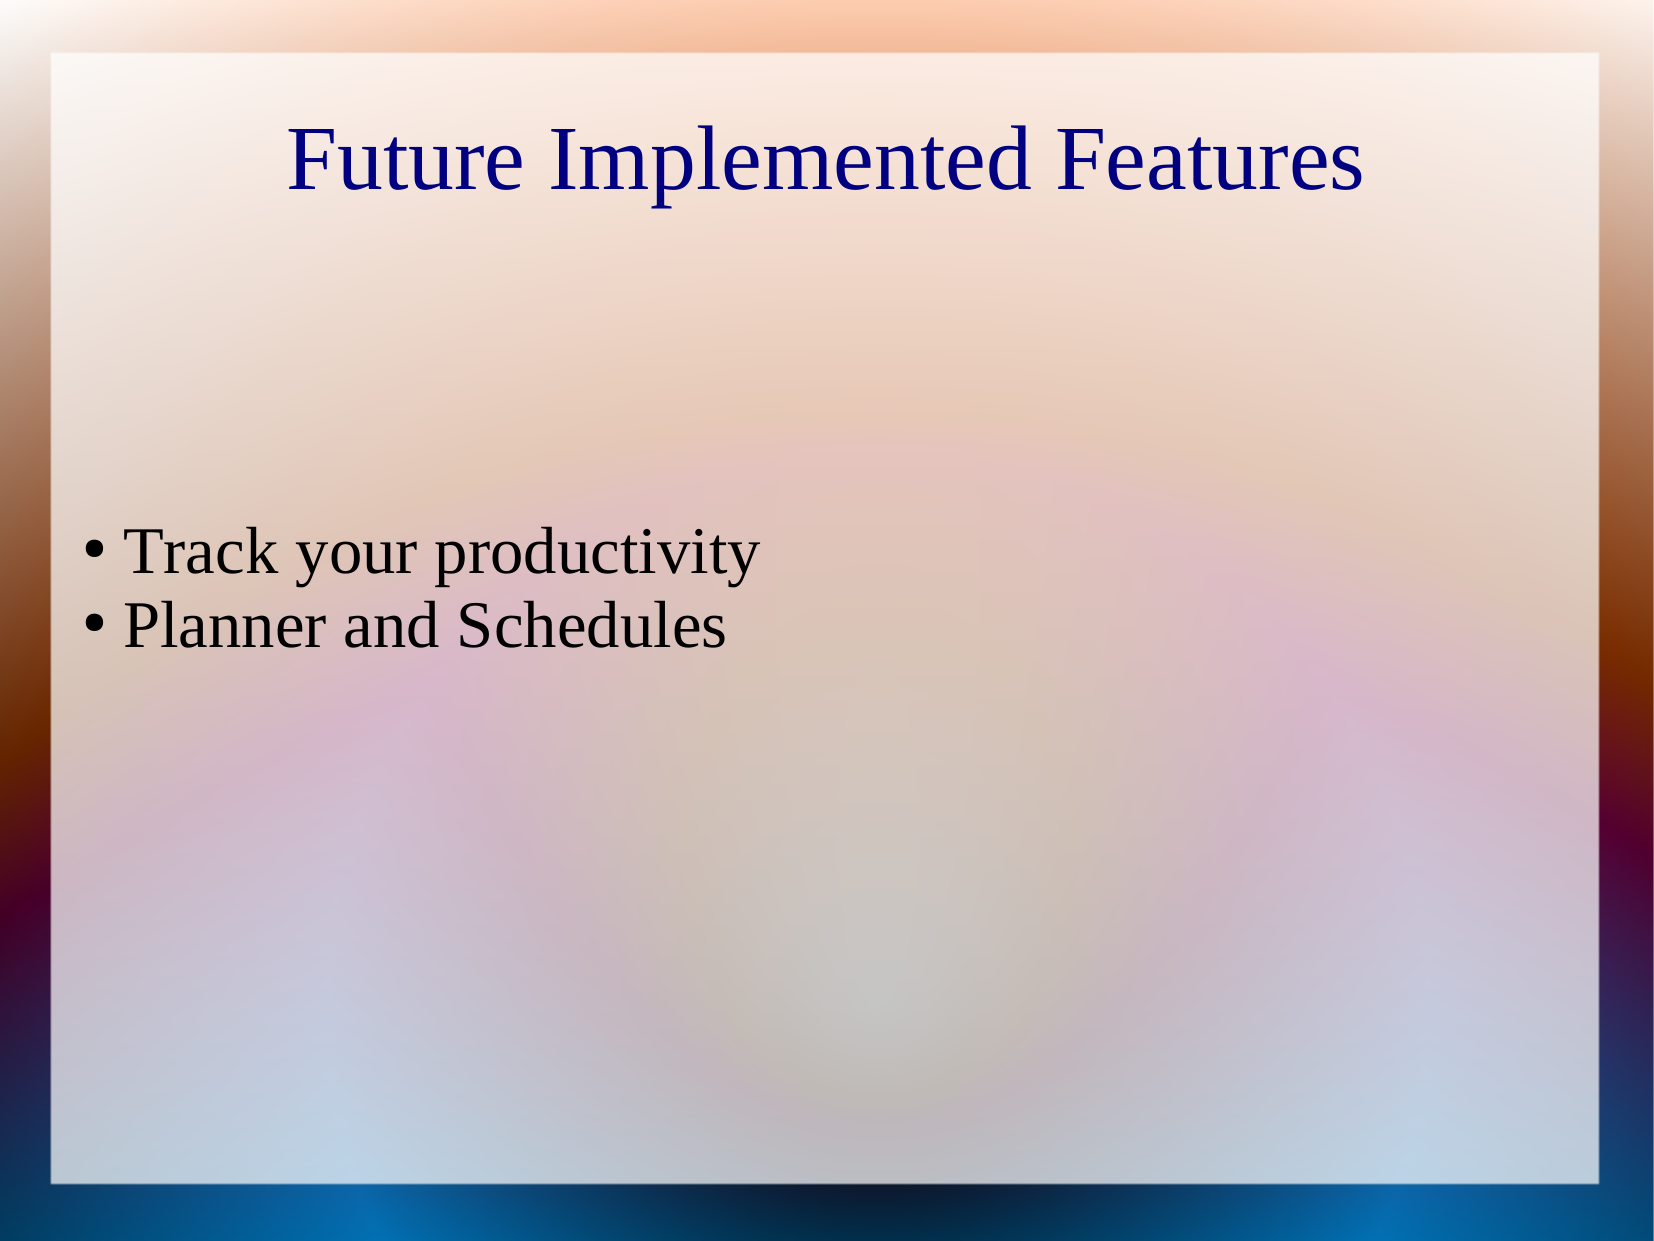

# Future Implemented Features
 Track your productivity
 Planner and Schedules